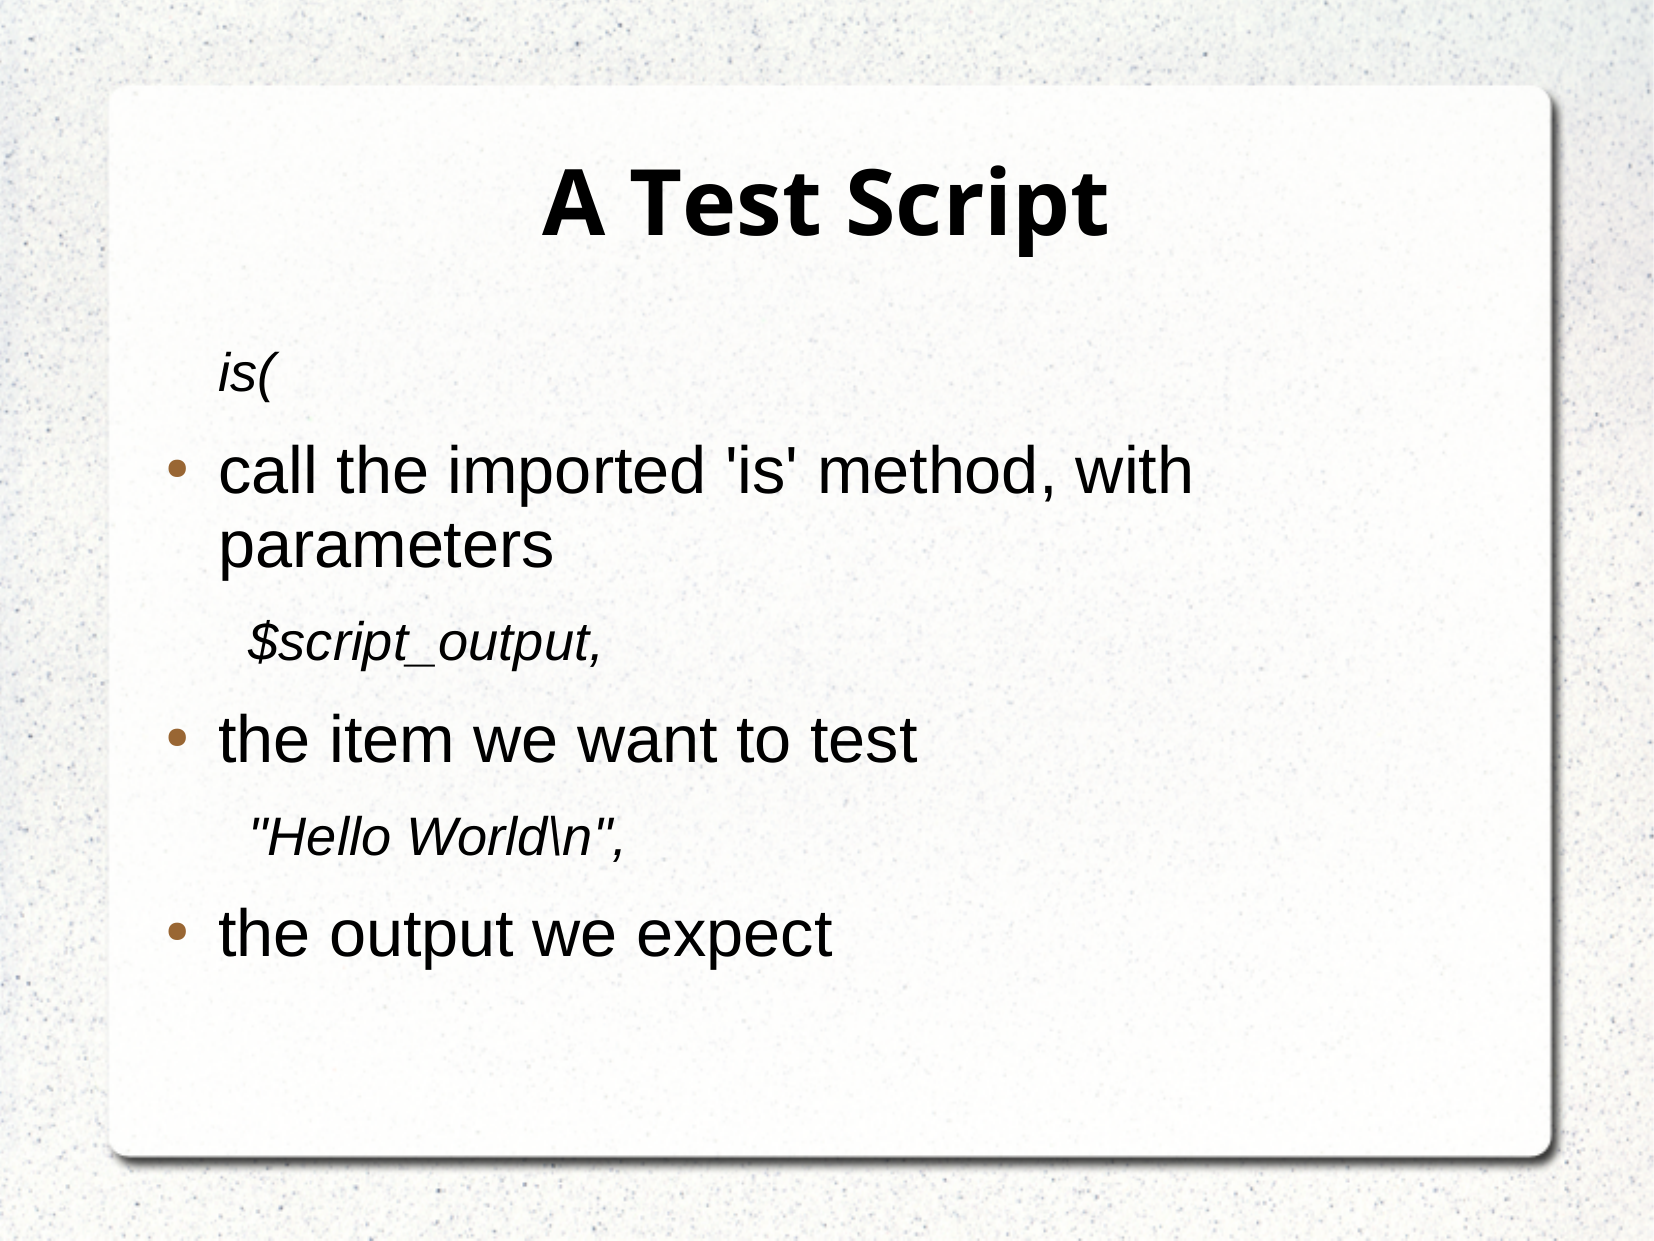

# A Test Script
is(
call the imported 'is' method, with parameters
 $script_output,
the item we want to test
 "Hello World\n",
the output we expect